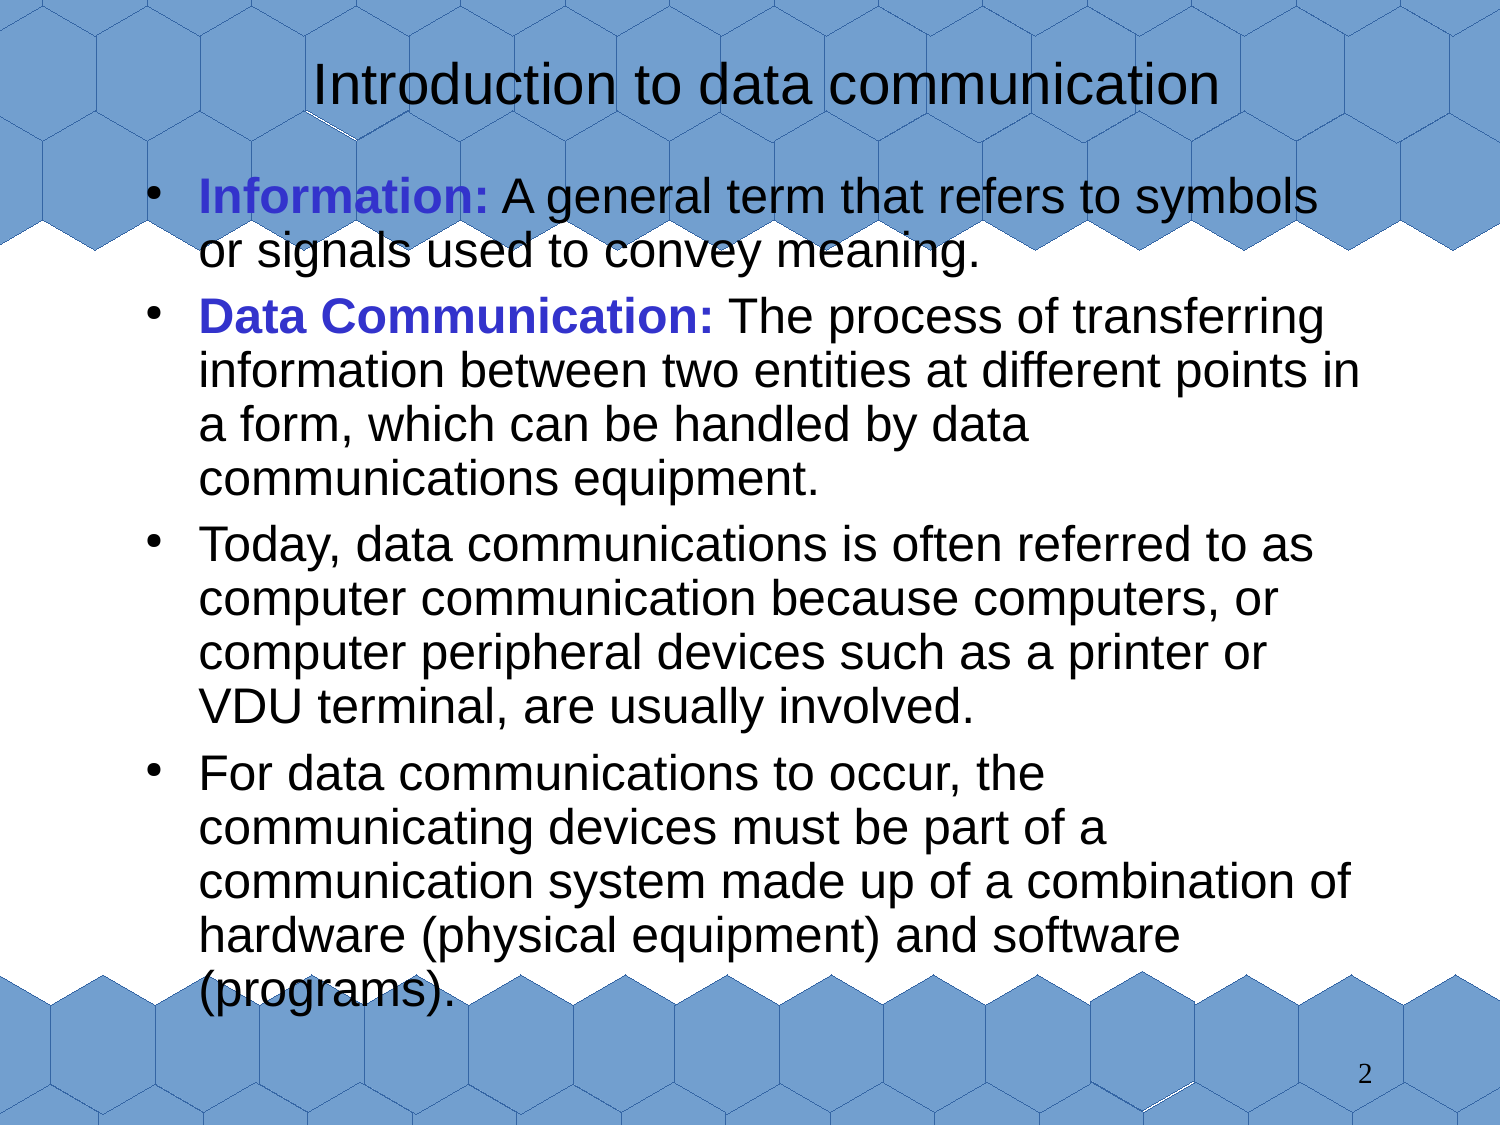

# Introduction to data communication
Information: A general term that refers to symbols or signals used to convey meaning.
Data Communication: The process of transferring information between two entities at different points in a form, which can be handled by data communications equipment.
Today, data communications is often referred to as computer communication because computers, or computer peripheral devices such as a printer or VDU terminal, are usually involved.
For data communications to occur, the communicating devices must be part of a communication system made up of a combination of hardware (physical equipment) and software (programs).